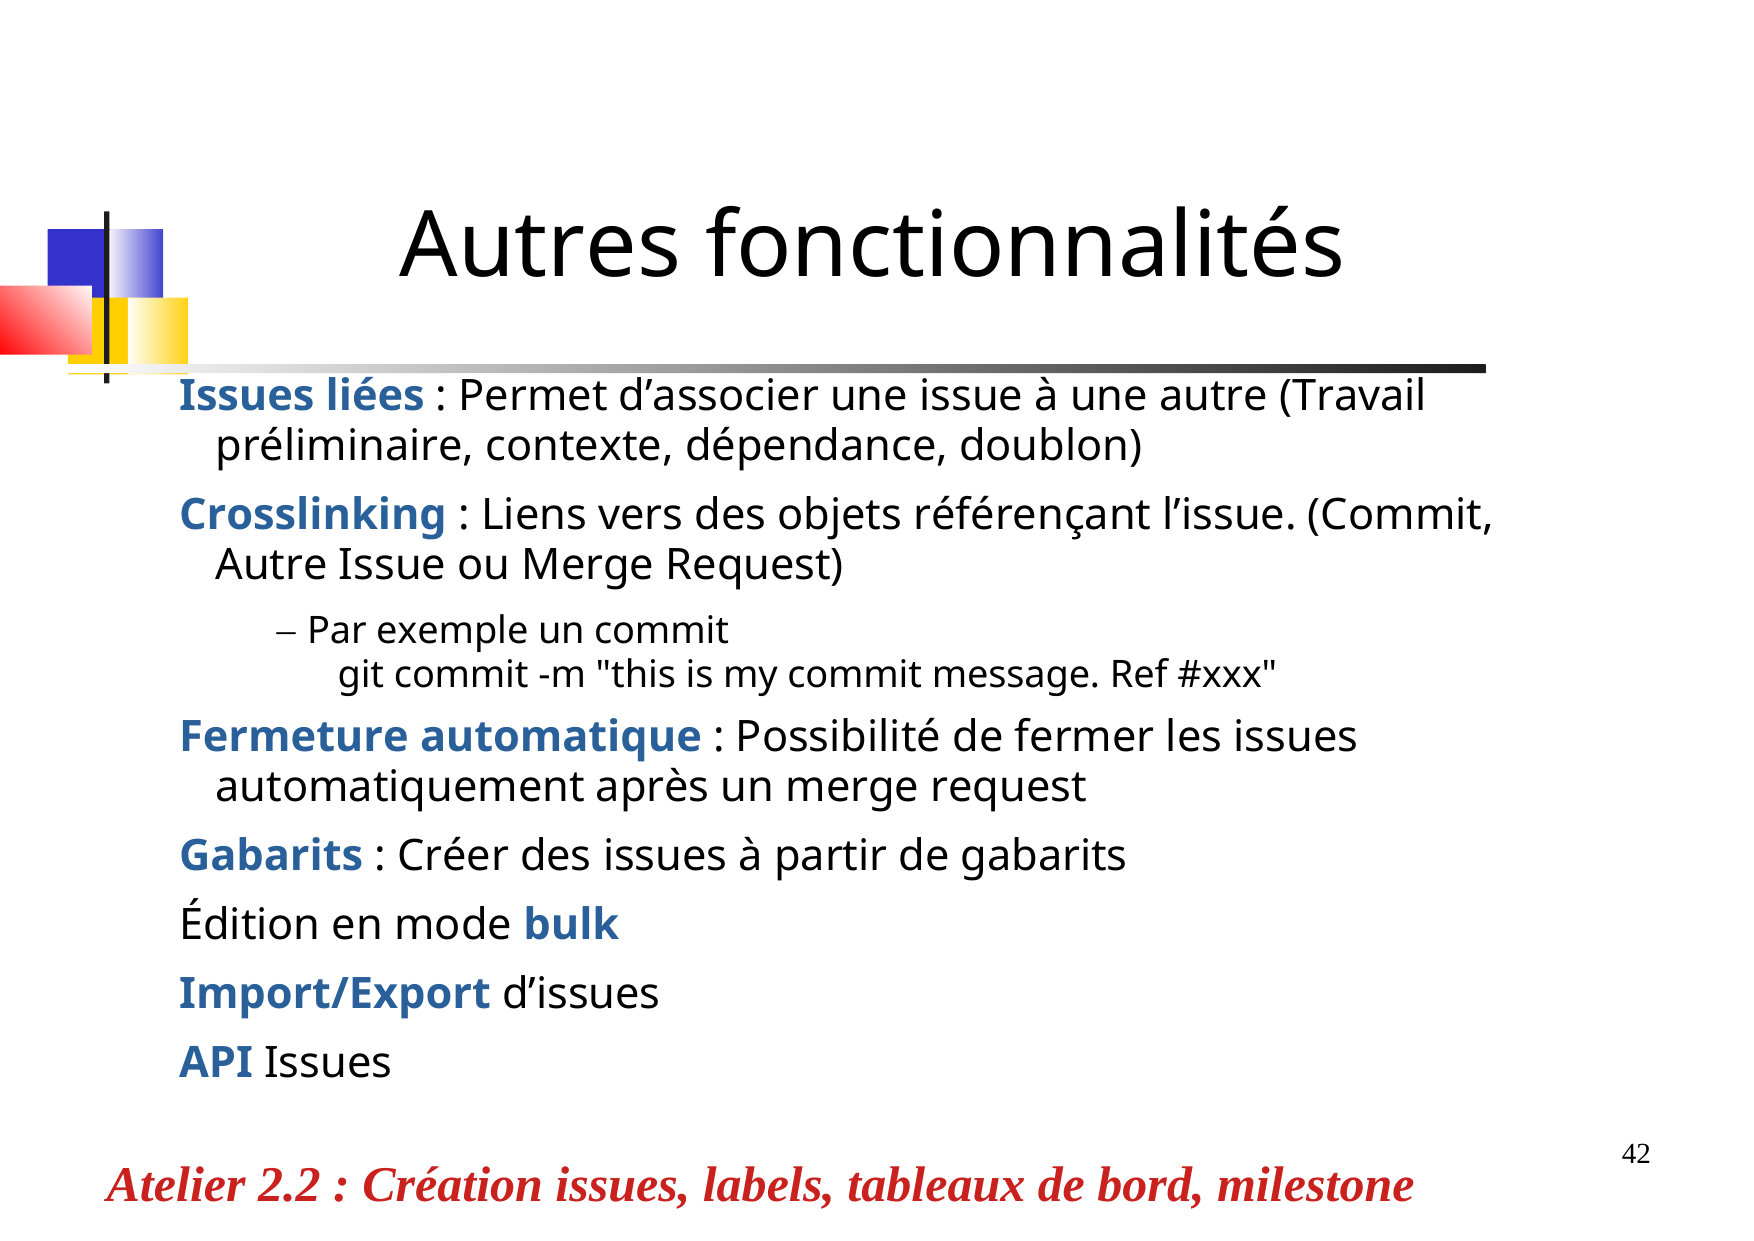

# Autres fonctionnalités
Issues liées : Permet d’associer une issue à une autre (Travail préliminaire, contexte, dépendance, doublon)
Crosslinking : Liens vers des objets référençant l’issue. (Commit, Autre Issue ou Merge Request)
Par exemple un commit
git commit -m "this is my commit message. Ref #xxx"
Fermeture automatique : Possibilité de fermer les issues automatiquement après un merge request
Gabarits : Créer des issues à partir de gabarits
Édition en mode bulk
Import/Export d’issues
API Issues
Atelier 2.2 : Création issues, labels, tableaux de bord, milestone